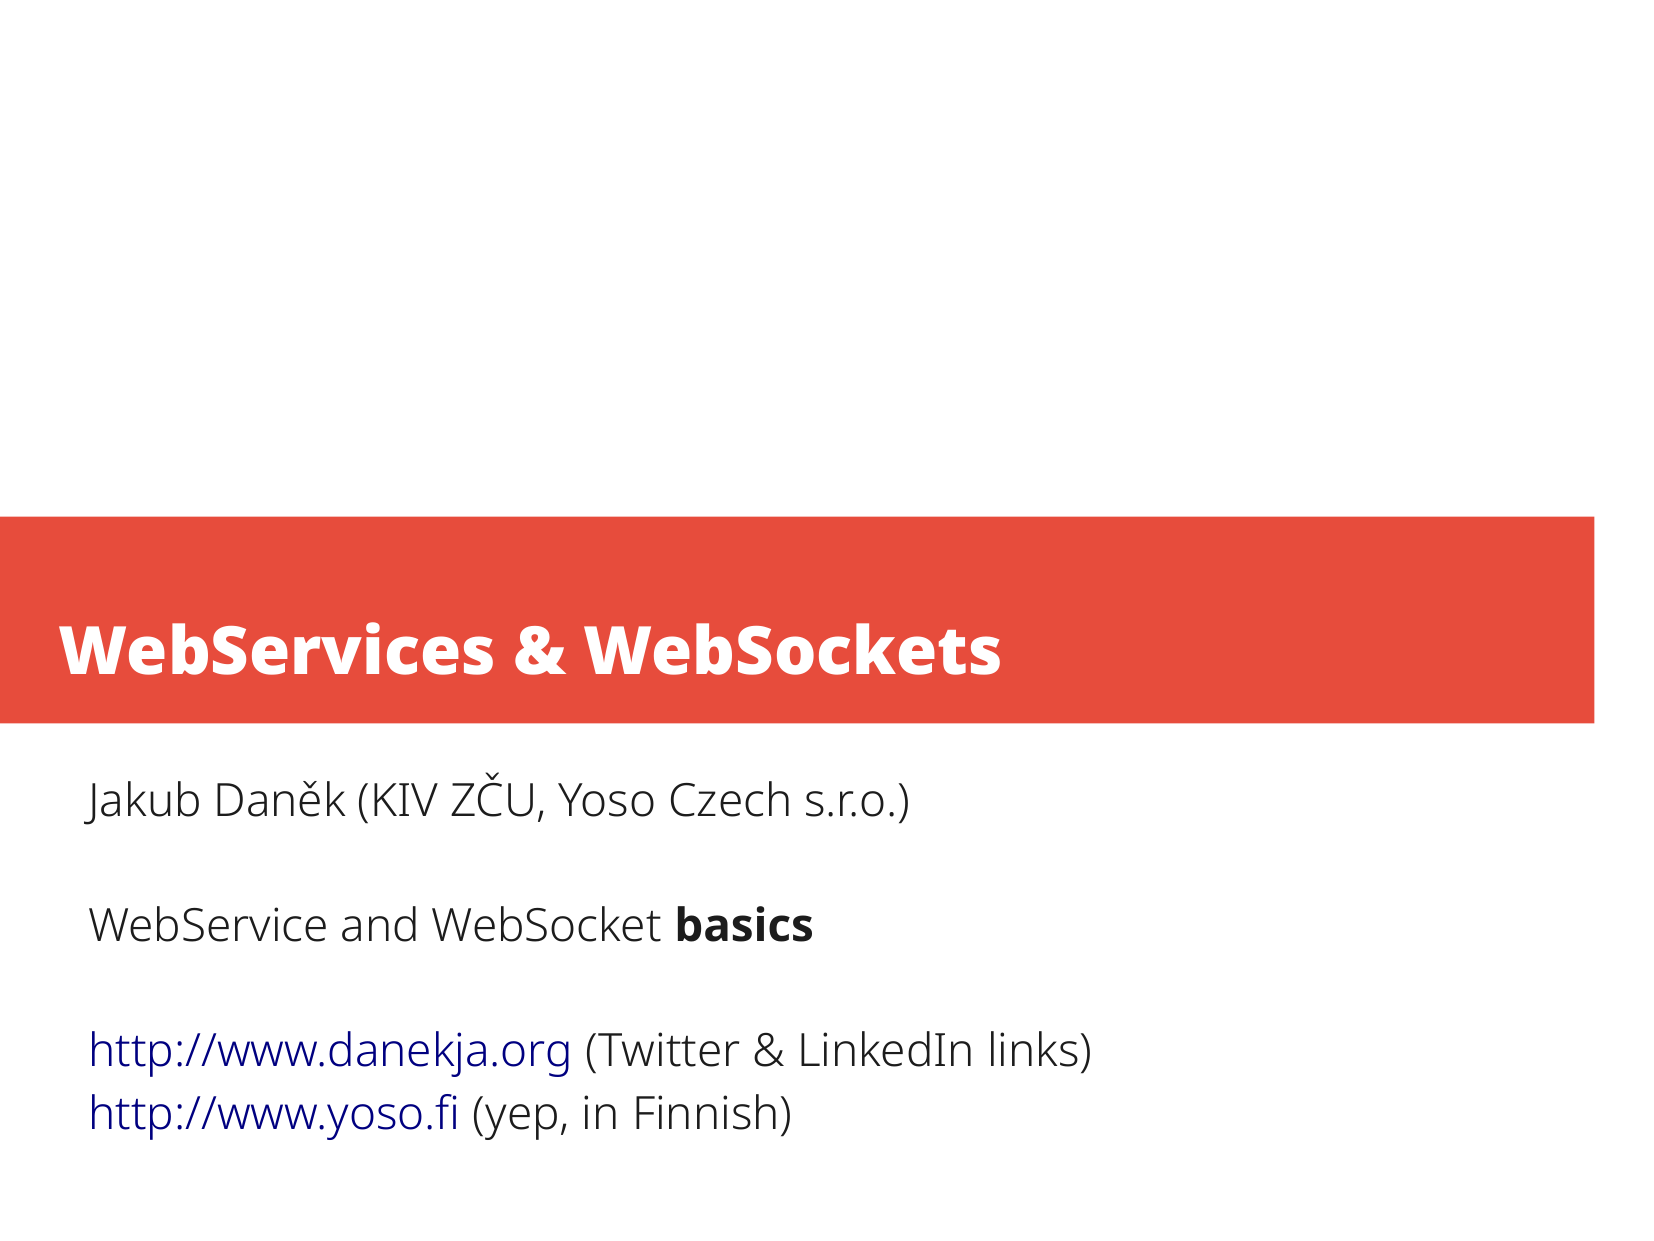

# WebServices & WebSockets
Jakub Daněk (KIV ZČU, Yoso Czech s.r.o.)
WebService and WebSocket basics
http://www.danekja.org (Twitter & LinkedIn links)
http://www.yoso.fi (yep, in Finnish)